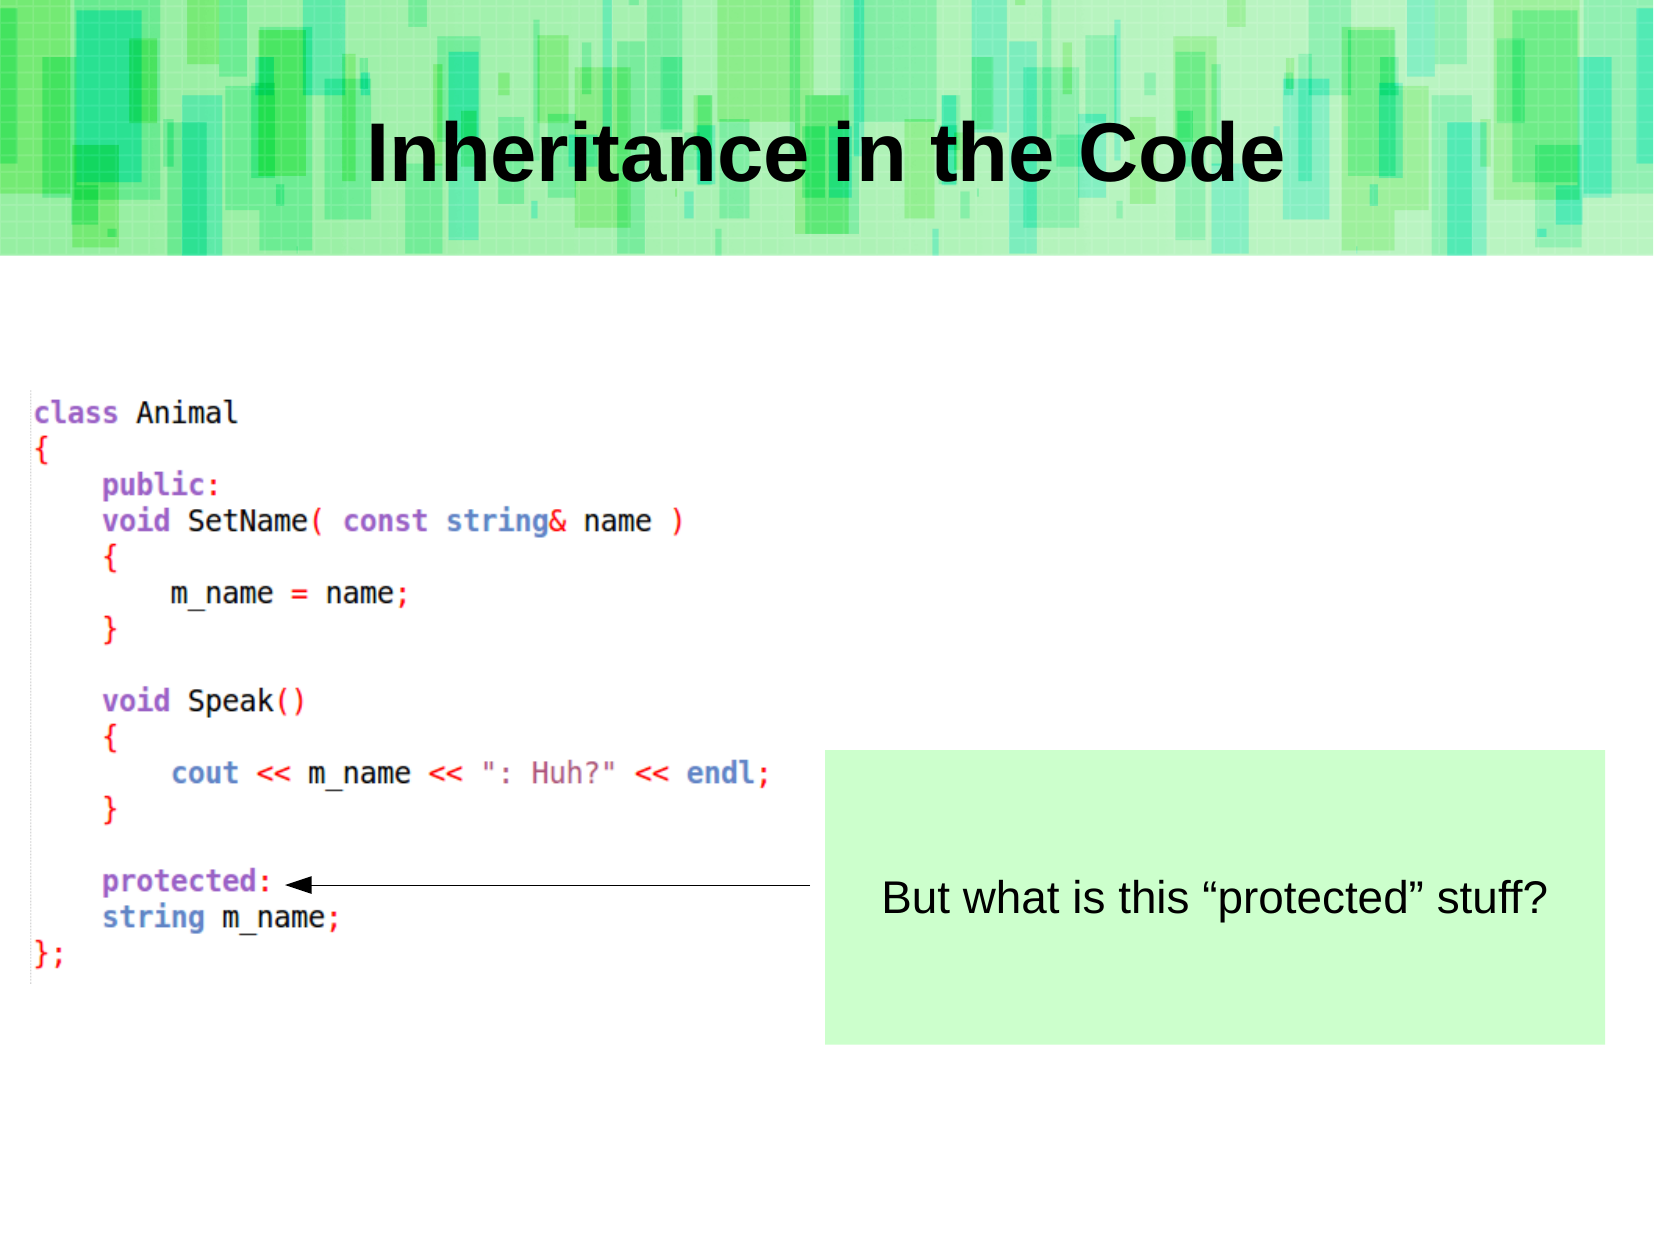

# Inheritance in the Code
But what is this “protected” stuff?